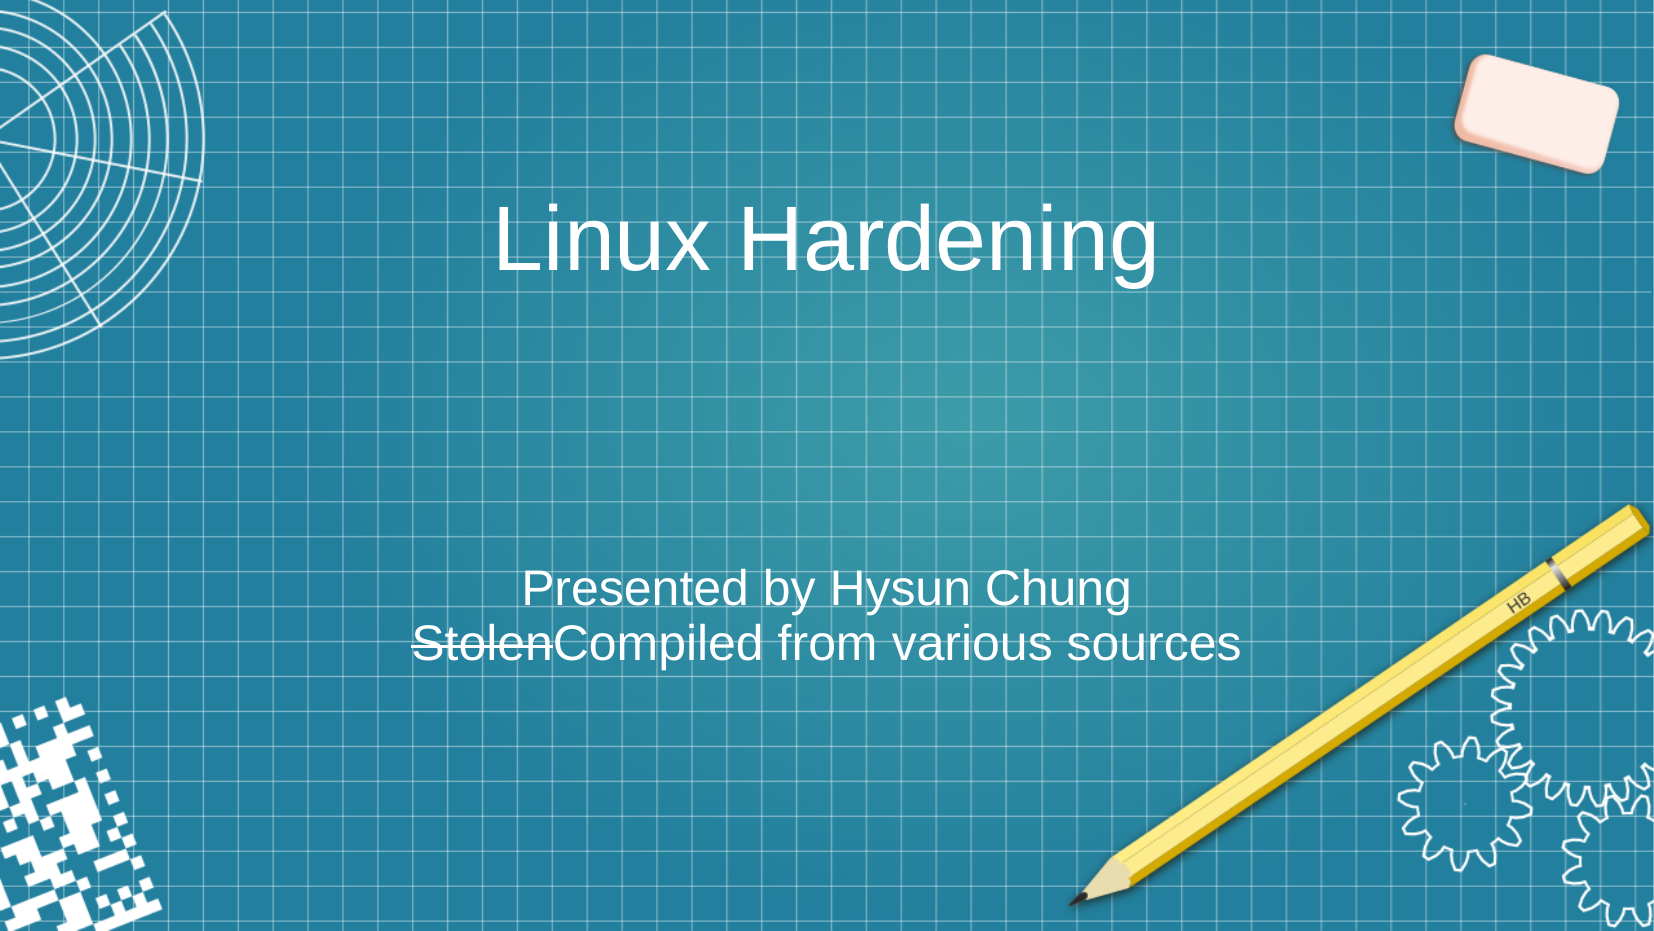

# Linux Hardening
Presented by Hysun Chung
StolenCompiled from various sources